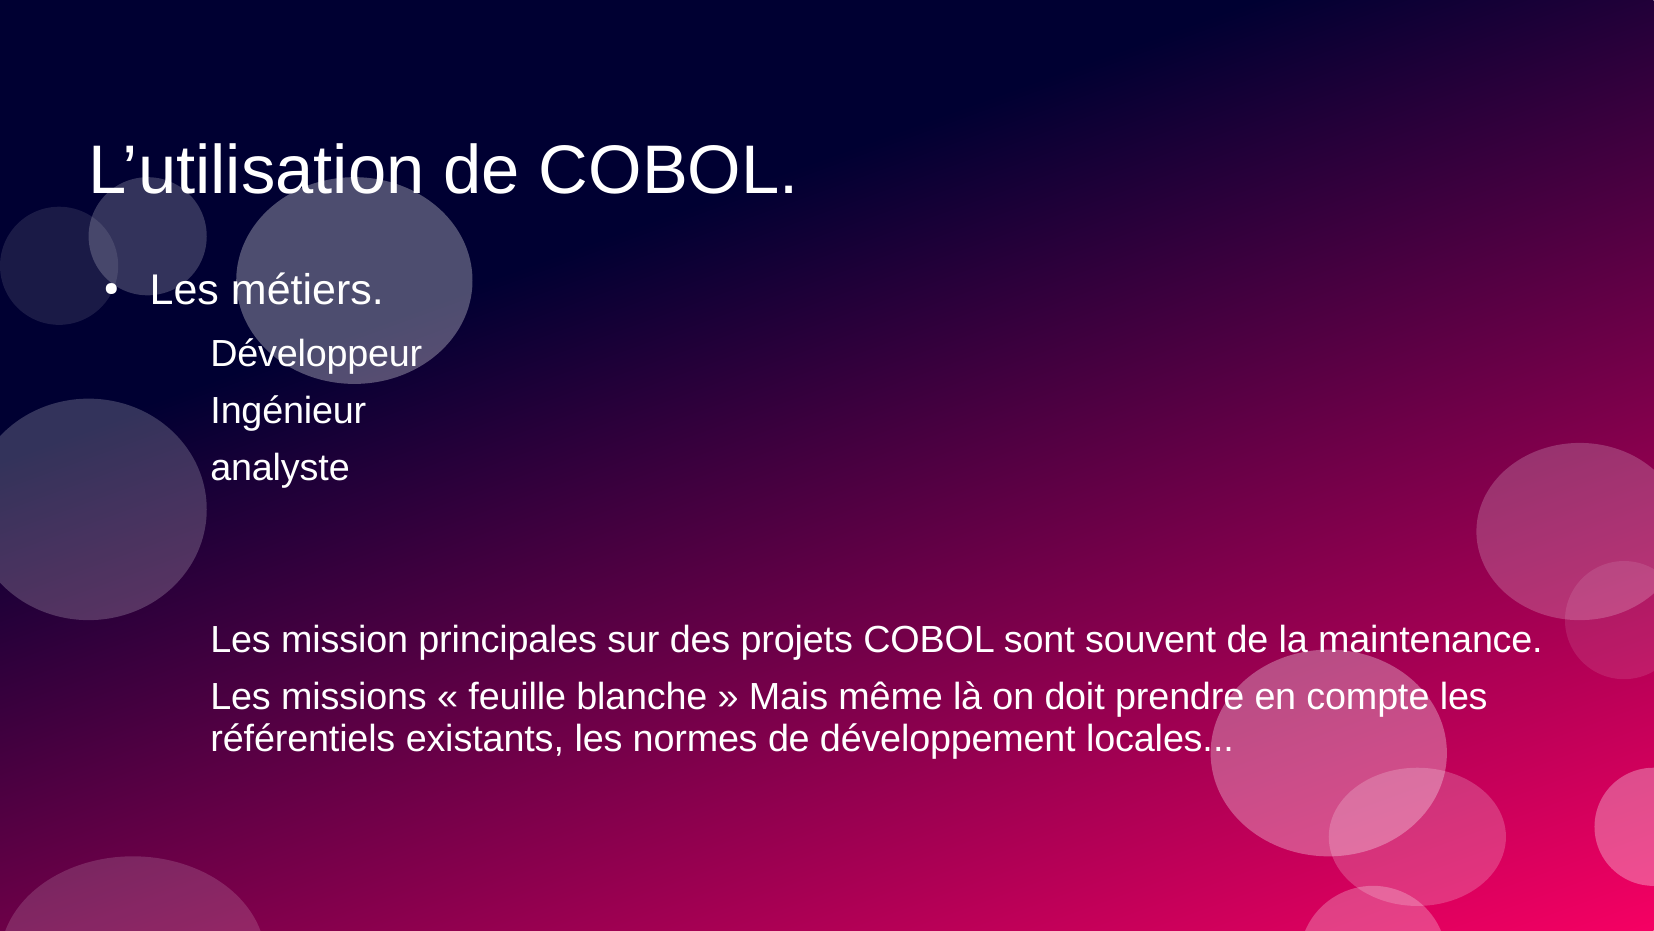

# L’utilisation de COBOL.
Les métiers.
Développeur
Ingénieur
analyste
Les mission principales sur des projets COBOL sont souvent de la maintenance.
Les missions « feuille blanche » Mais même là on doit prendre en compte les référentiels existants, les normes de développement locales...